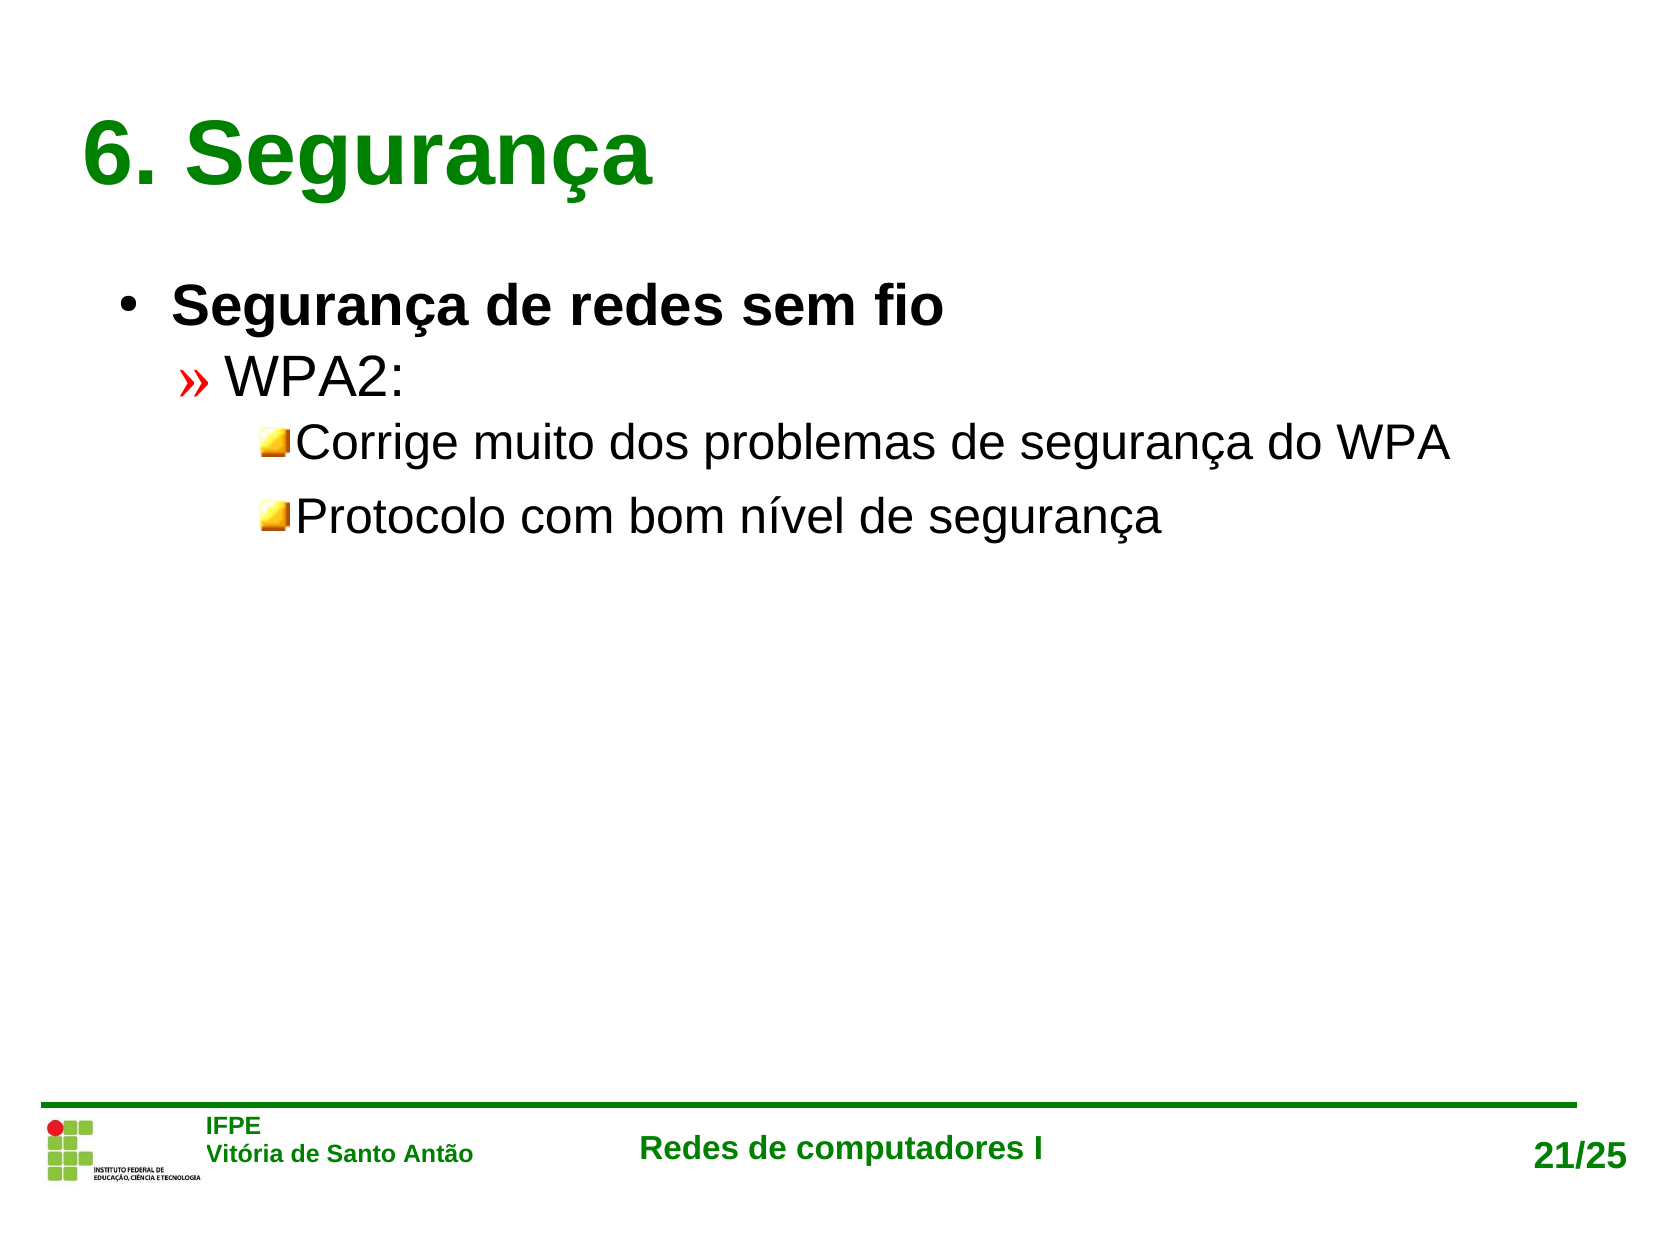

# 6. Segurança
Segurança de redes sem fio
WPA2:
Corrige muito dos problemas de segurança do WPA
Protocolo com bom nível de segurança